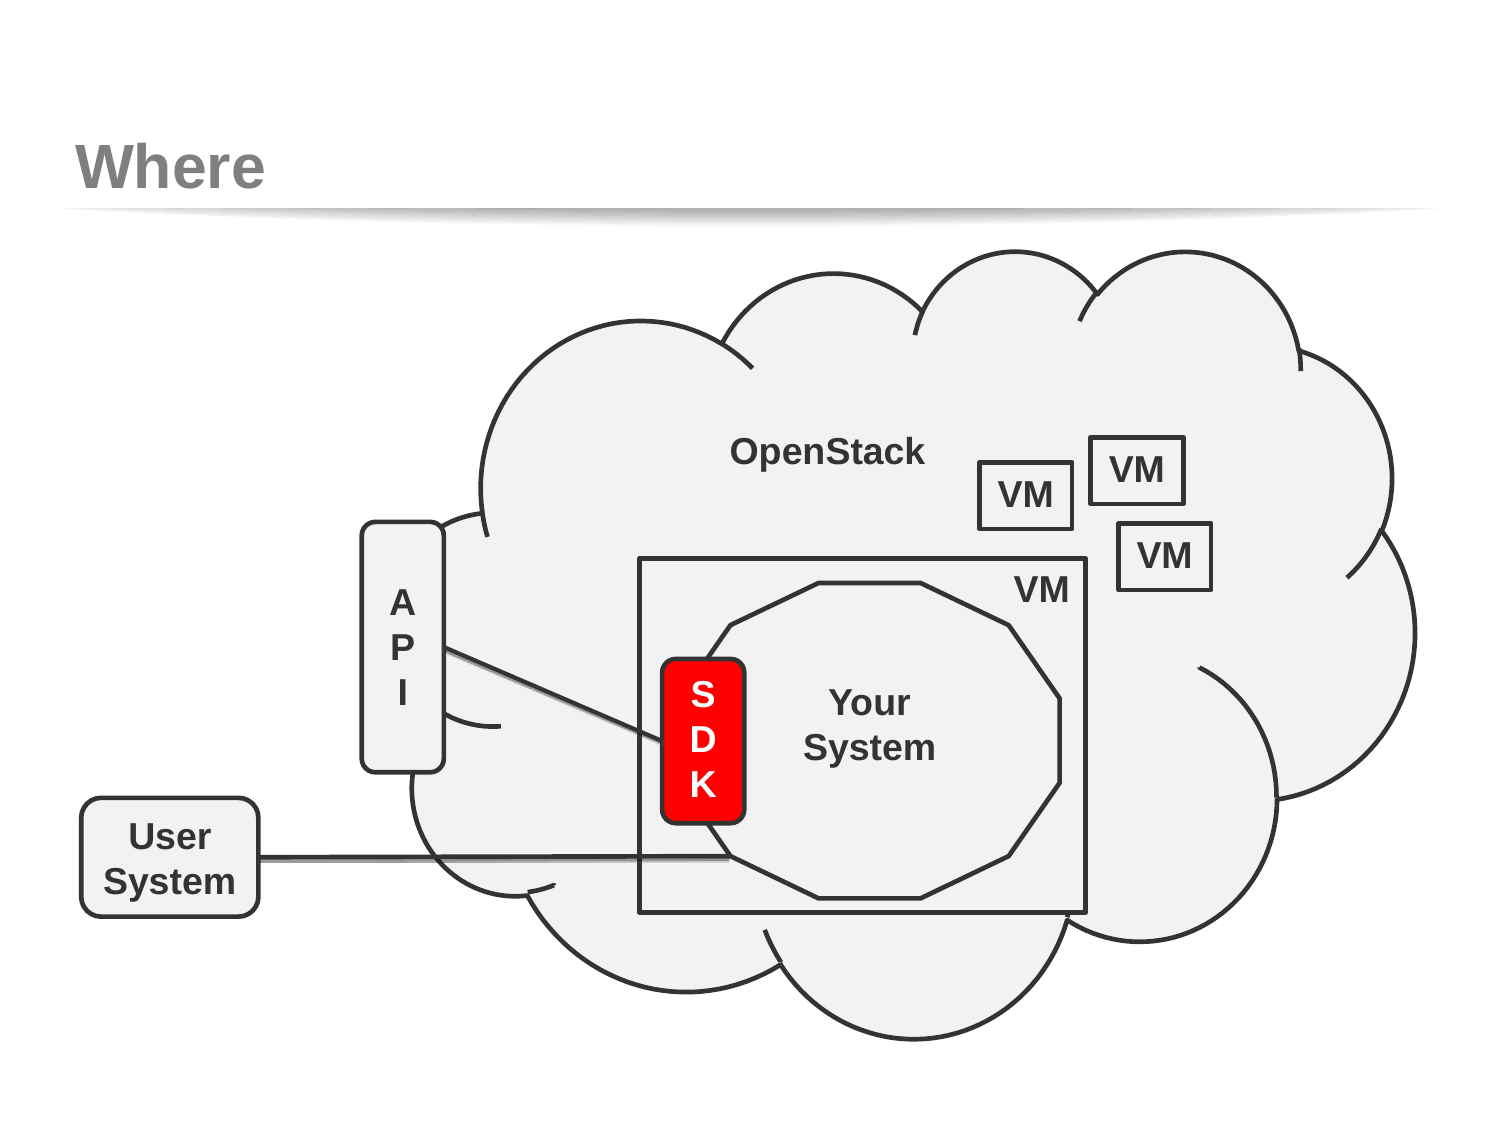

# Where
OpenStack
VM
VM
A
P
I
VM
VM
Your
System
SDK
User
System